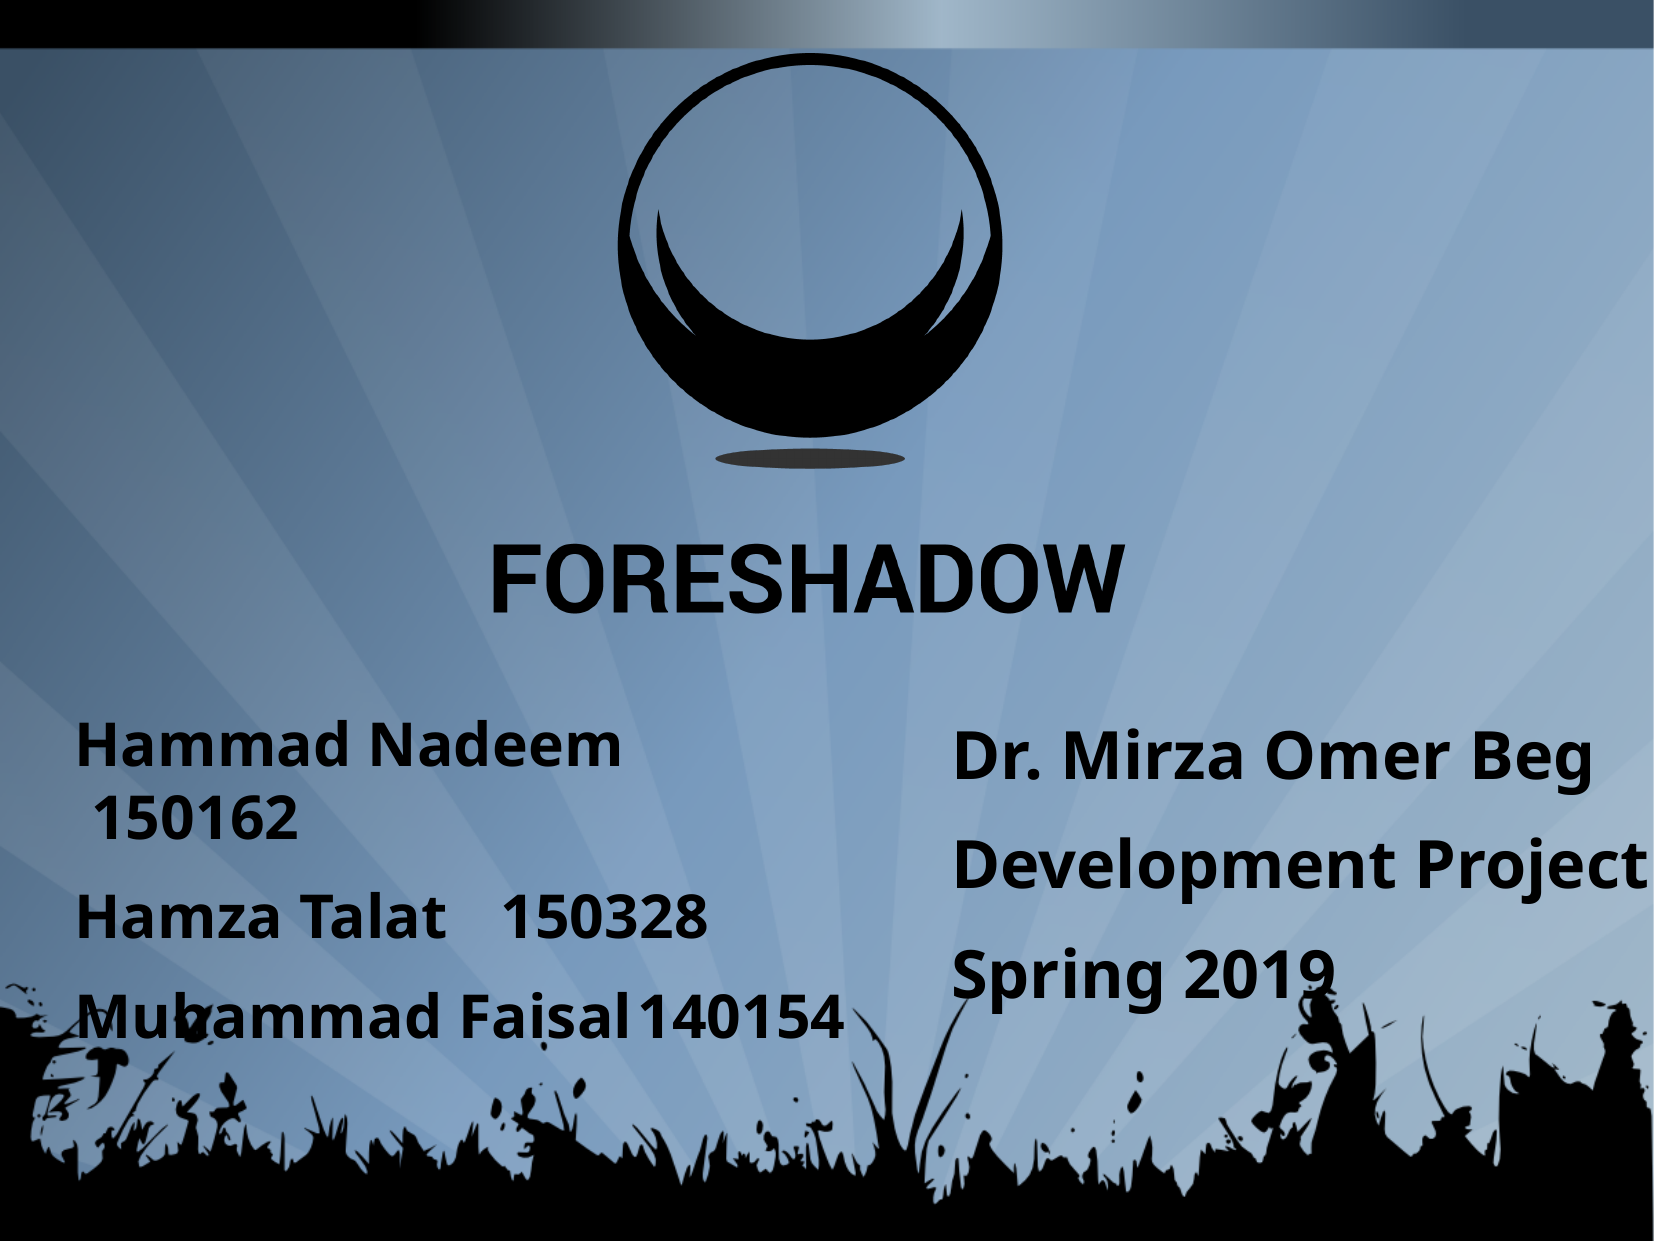

# Hammad Nadeem 	150162
 Hamza Talat		150328
 Muhammad Faisal	140154
Dr. Mirza Omer Beg
Development Project
Spring 2019